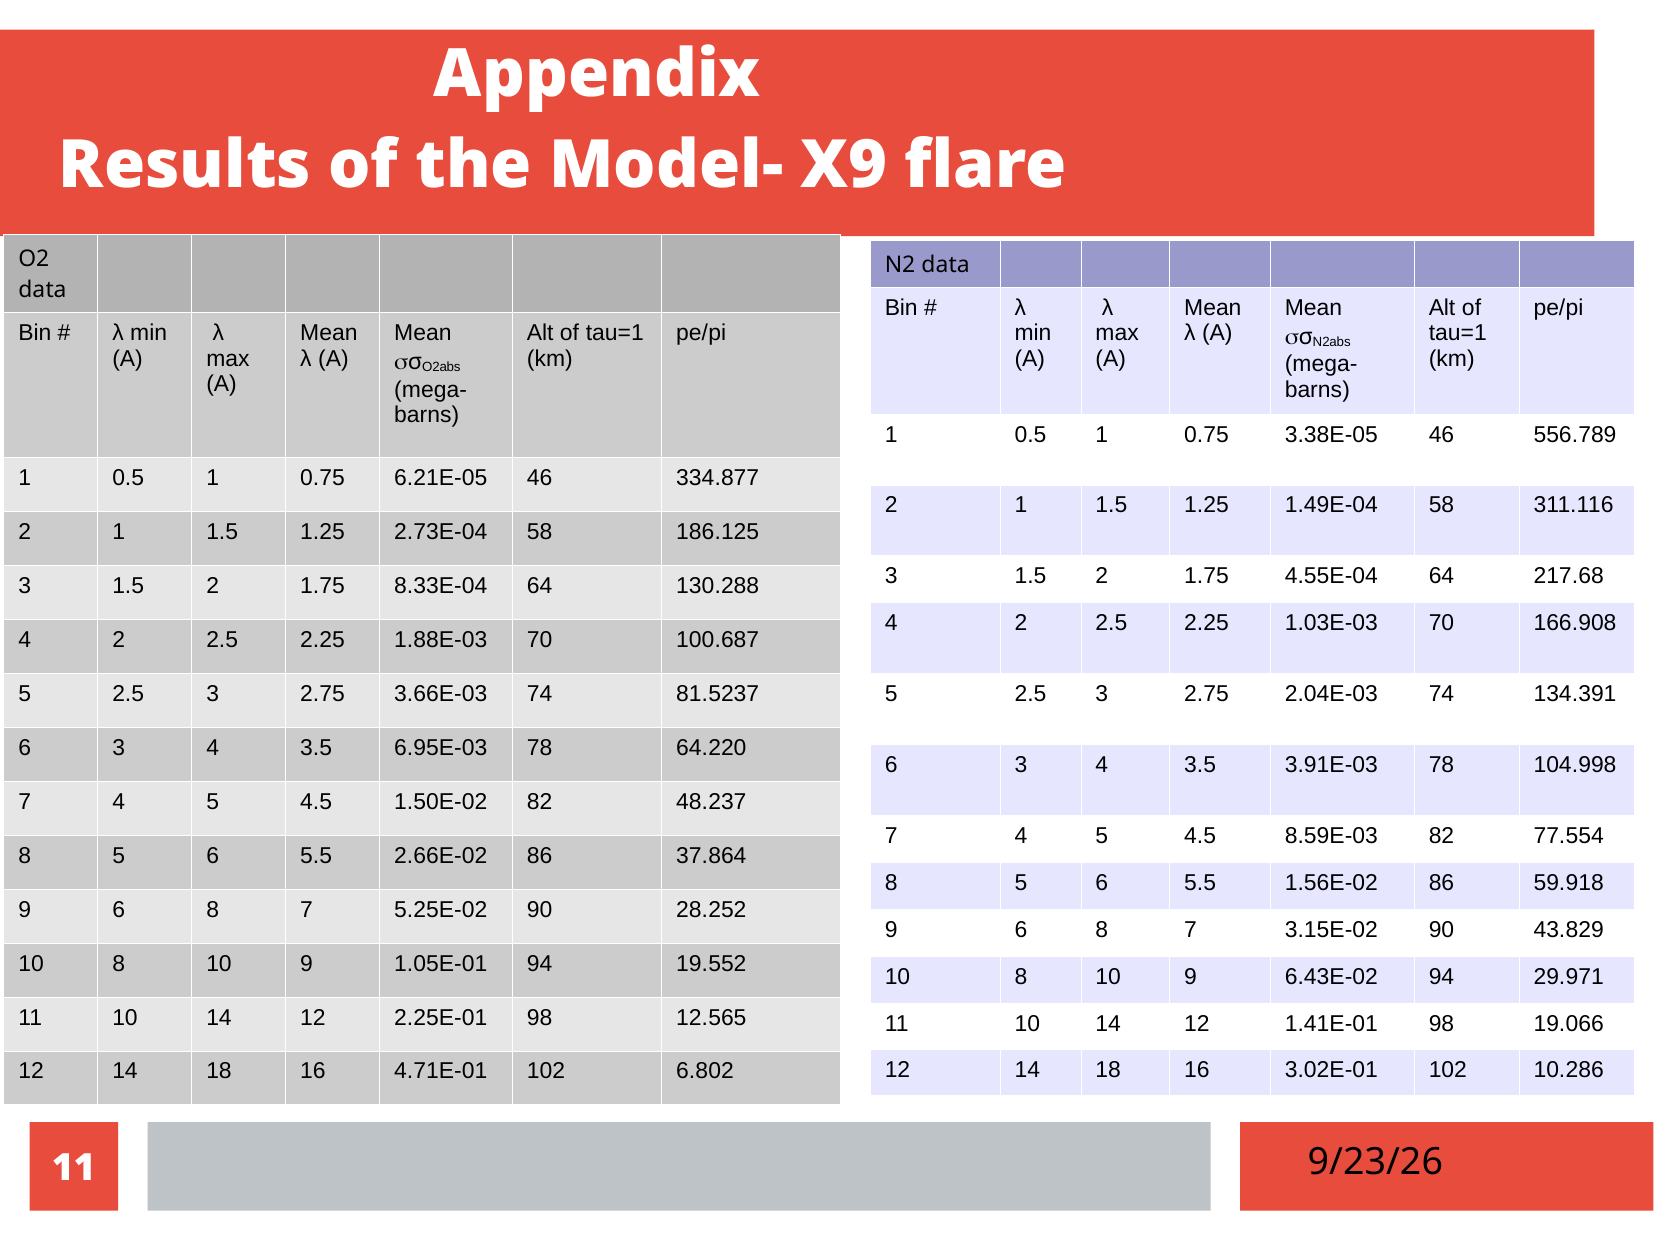

# Appendix Results of the Model- X9 flare
| O2 data | | | | | | |
| --- | --- | --- | --- | --- | --- | --- |
| Bin # | λ min (A) | λ max (A) | Mean λ (A) | Mean σO2abs (mega-barns) | Alt of tau=1 (km) | pe/pi |
| 1 | 0.5 | 1 | 0.75 | 6.21E-05 | 46 | 334.877 |
| 2 | 1 | 1.5 | 1.25 | 2.73E-04 | 58 | 186.125 |
| 3 | 1.5 | 2 | 1.75 | 8.33E-04 | 64 | 130.288 |
| 4 | 2 | 2.5 | 2.25 | 1.88E-03 | 70 | 100.687 |
| 5 | 2.5 | 3 | 2.75 | 3.66E-03 | 74 | 81.5237 |
| 6 | 3 | 4 | 3.5 | 6.95E-03 | 78 | 64.220 |
| 7 | 4 | 5 | 4.5 | 1.50E-02 | 82 | 48.237 |
| 8 | 5 | 6 | 5.5 | 2.66E-02 | 86 | 37.864 |
| 9 | 6 | 8 | 7 | 5.25E-02 | 90 | 28.252 |
| 10 | 8 | 10 | 9 | 1.05E-01 | 94 | 19.552 |
| 11 | 10 | 14 | 12 | 2.25E-01 | 98 | 12.565 |
| 12 | 14 | 18 | 16 | 4.71E-01 | 102 | 6.802 |
| N2 data | | | | | | |
| --- | --- | --- | --- | --- | --- | --- |
| Bin # | λ min (A) | λ max (A) | Mean λ (A) | Mean σN2abs (mega-barns) | Alt of tau=1 (km) | pe/pi |
| 1 | 0.5 | 1 | 0.75 | 3.38E-05 | 46 | 556.789 |
| 2 | 1 | 1.5 | 1.25 | 1.49E-04 | 58 | 311.116 |
| 3 | 1.5 | 2 | 1.75 | 4.55E-04 | 64 | 217.68 |
| 4 | 2 | 2.5 | 2.25 | 1.03E-03 | 70 | 166.908 |
| 5 | 2.5 | 3 | 2.75 | 2.04E-03 | 74 | 134.391 |
| 6 | 3 | 4 | 3.5 | 3.91E-03 | 78 | 104.998 |
| 7 | 4 | 5 | 4.5 | 8.59E-03 | 82 | 77.554 |
| 8 | 5 | 6 | 5.5 | 1.56E-02 | 86 | 59.918 |
| 9 | 6 | 8 | 7 | 3.15E-02 | 90 | 43.829 |
| 10 | 8 | 10 | 9 | 6.43E-02 | 94 | 29.971 |
| 11 | 10 | 14 | 12 | 1.41E-01 | 98 | 19.066 |
| 12 | 14 | 18 | 16 | 3.02E-01 | 102 | 10.286 |
11